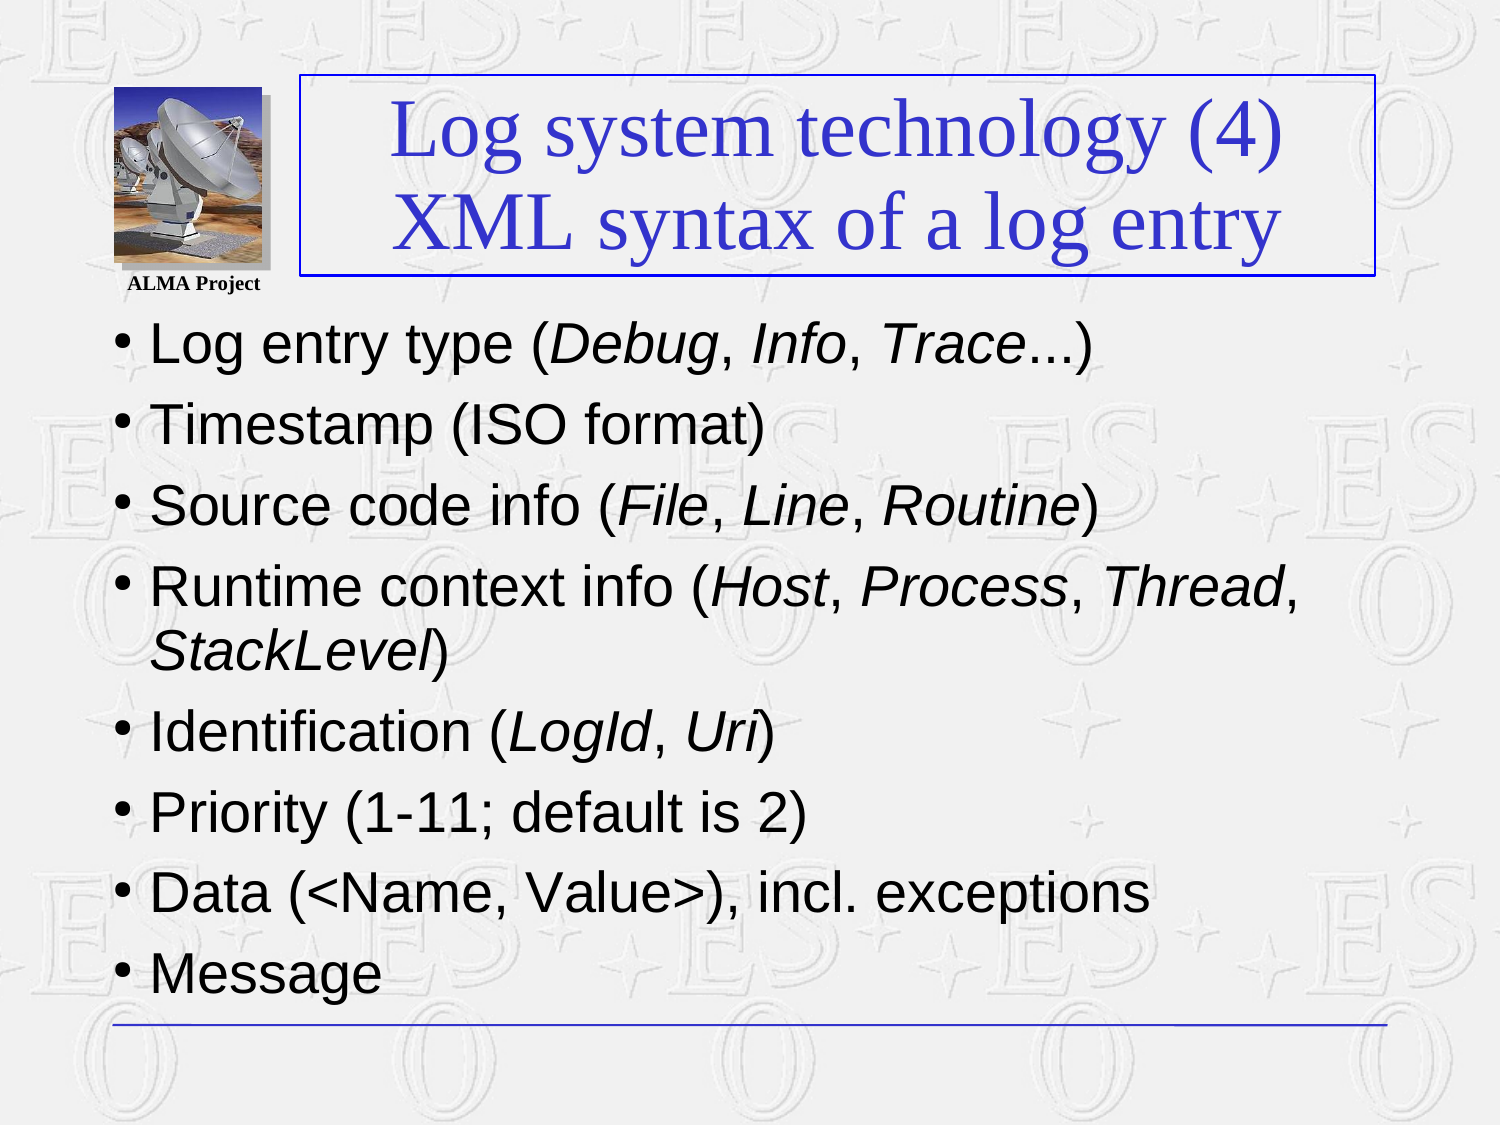

# Log system technology (4) XML syntax of a log entry
Log entry type (Debug, Info, Trace...)
Timestamp (ISO format)
Source code info (File, Line, Routine)
Runtime context info (Host, Process, Thread, StackLevel)
Identification (LogId, Uri)
Priority (1-11; default is 2)
Data (<Name, Value>), incl. exceptions
Message